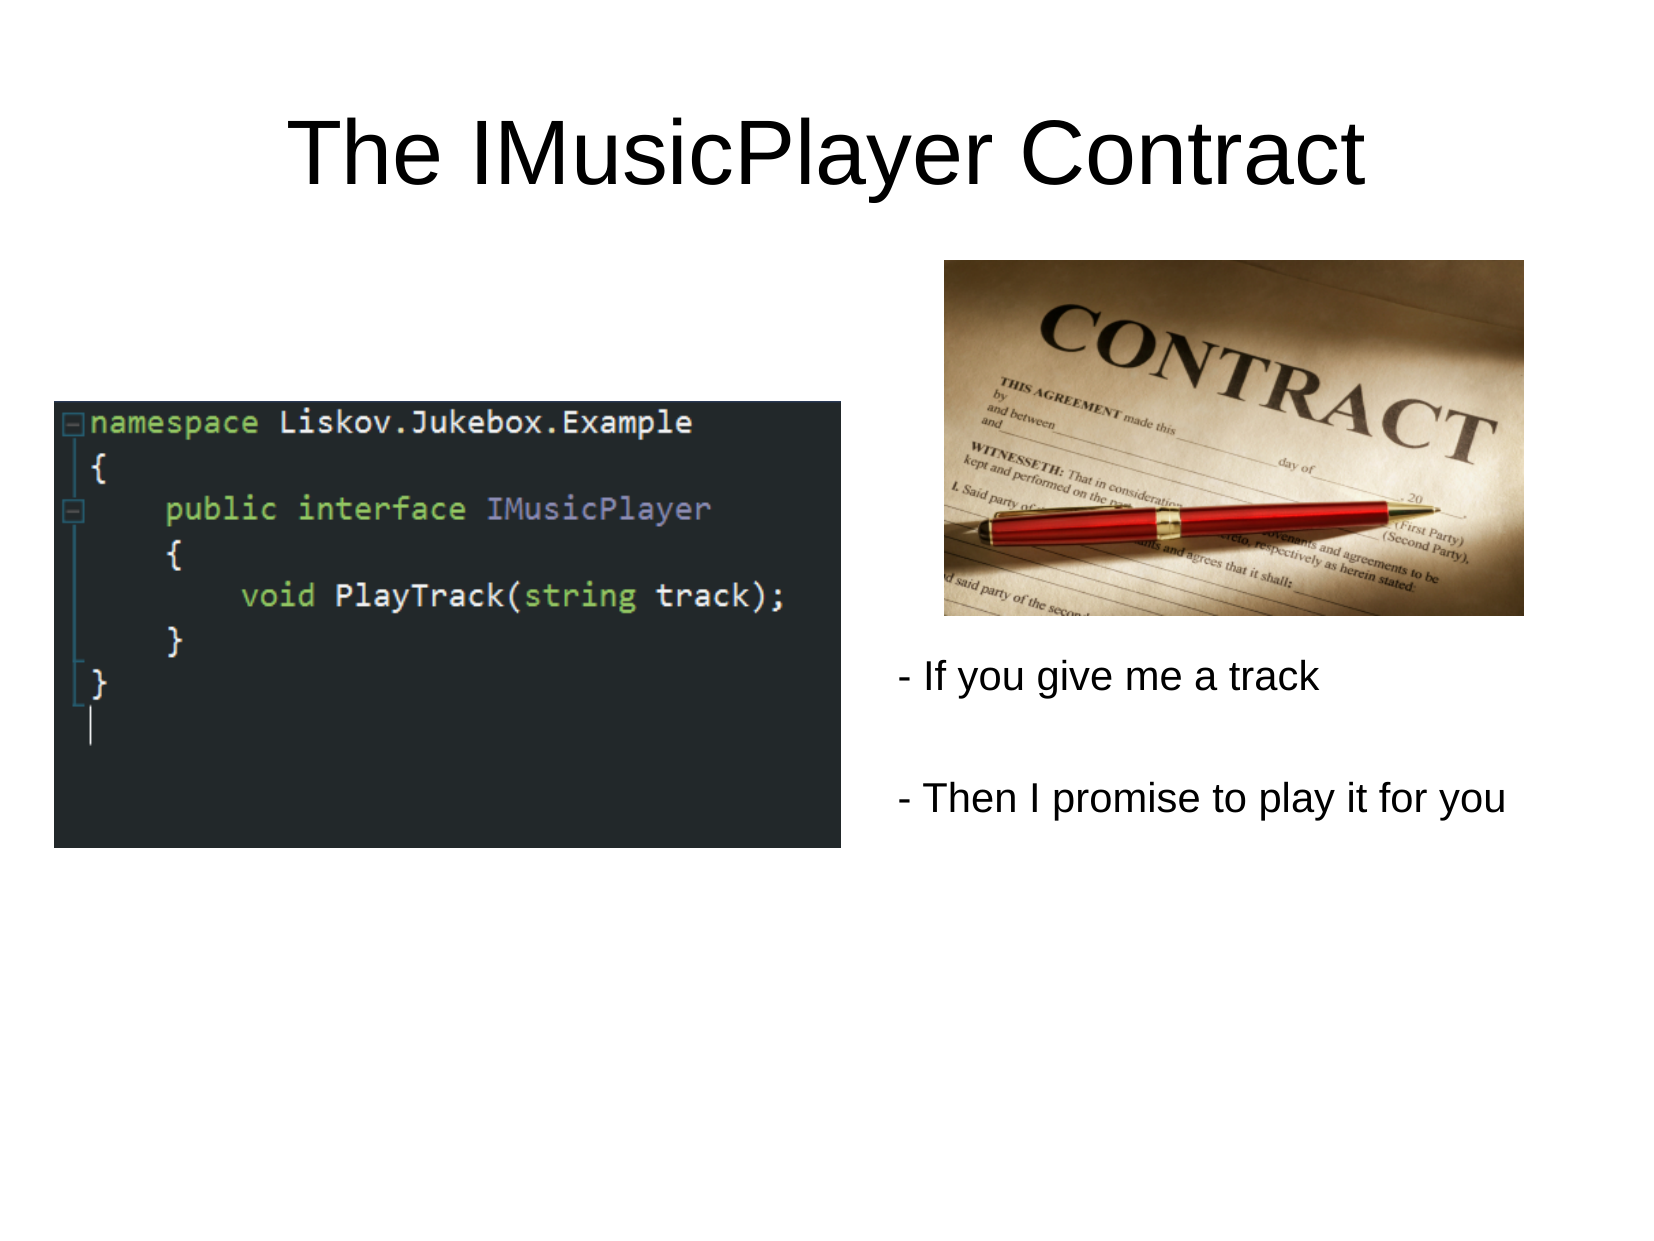

# The IMusicPlayer Contract
- If you give me a track
- Then I promise to play it for you